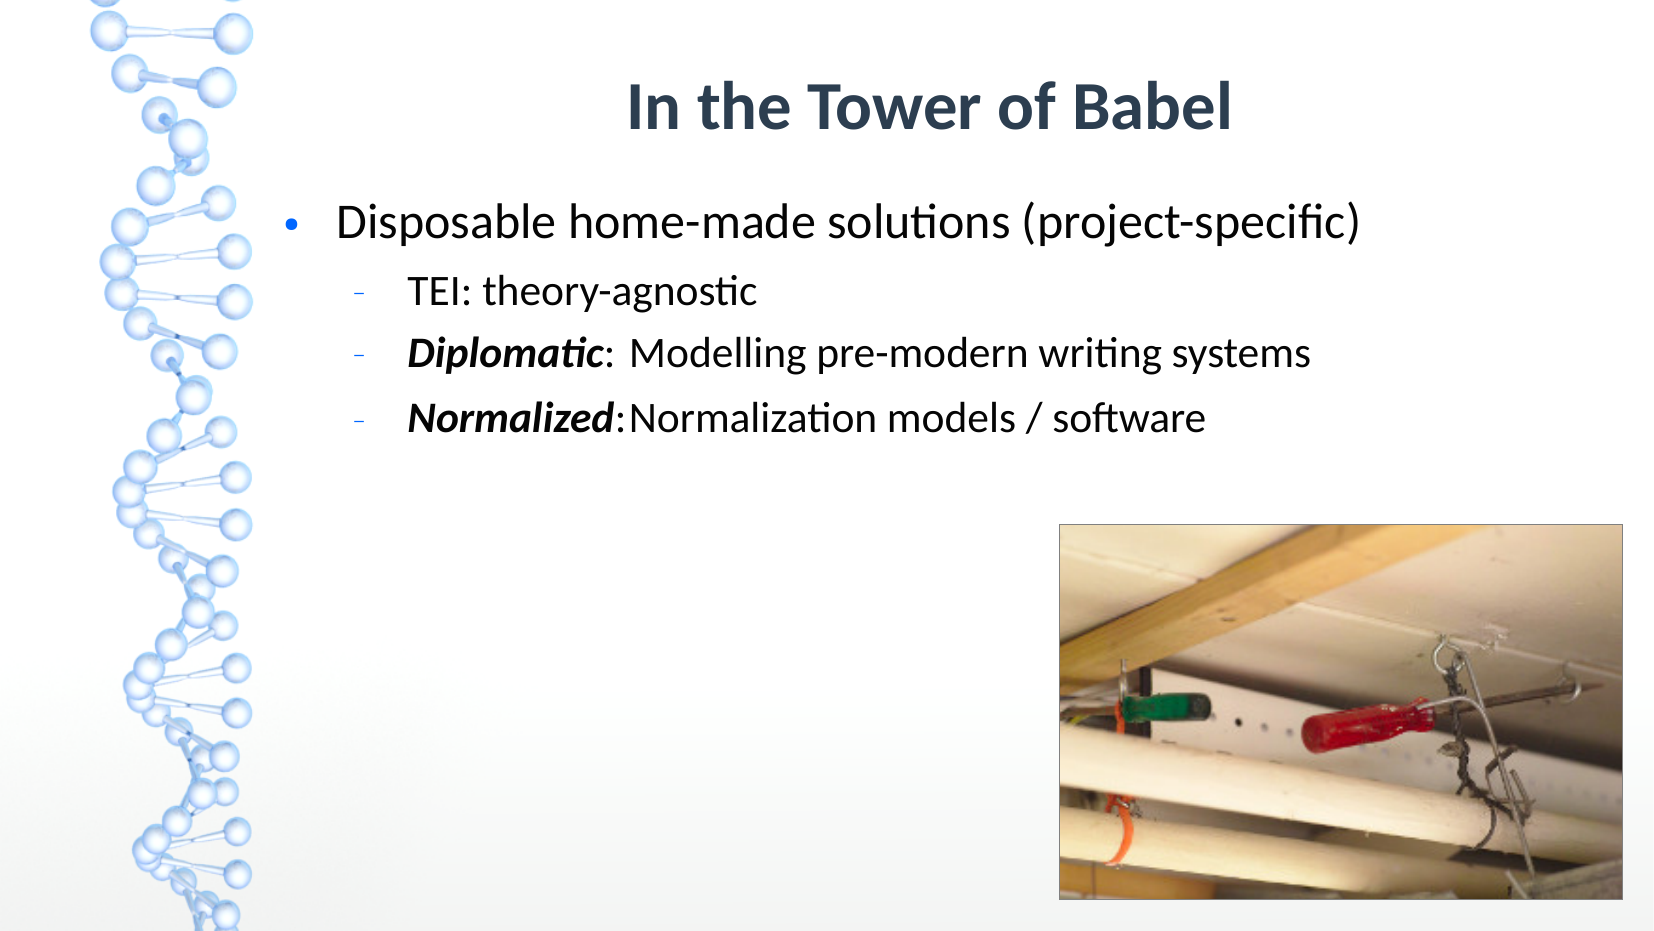

# In the Tower of Babel
Disposable home-made solutions (project-specific)
TEI: theory-agnostic
Diplomatic:	Modelling pre-modern writing systems
Normalized:	Normalization models / software